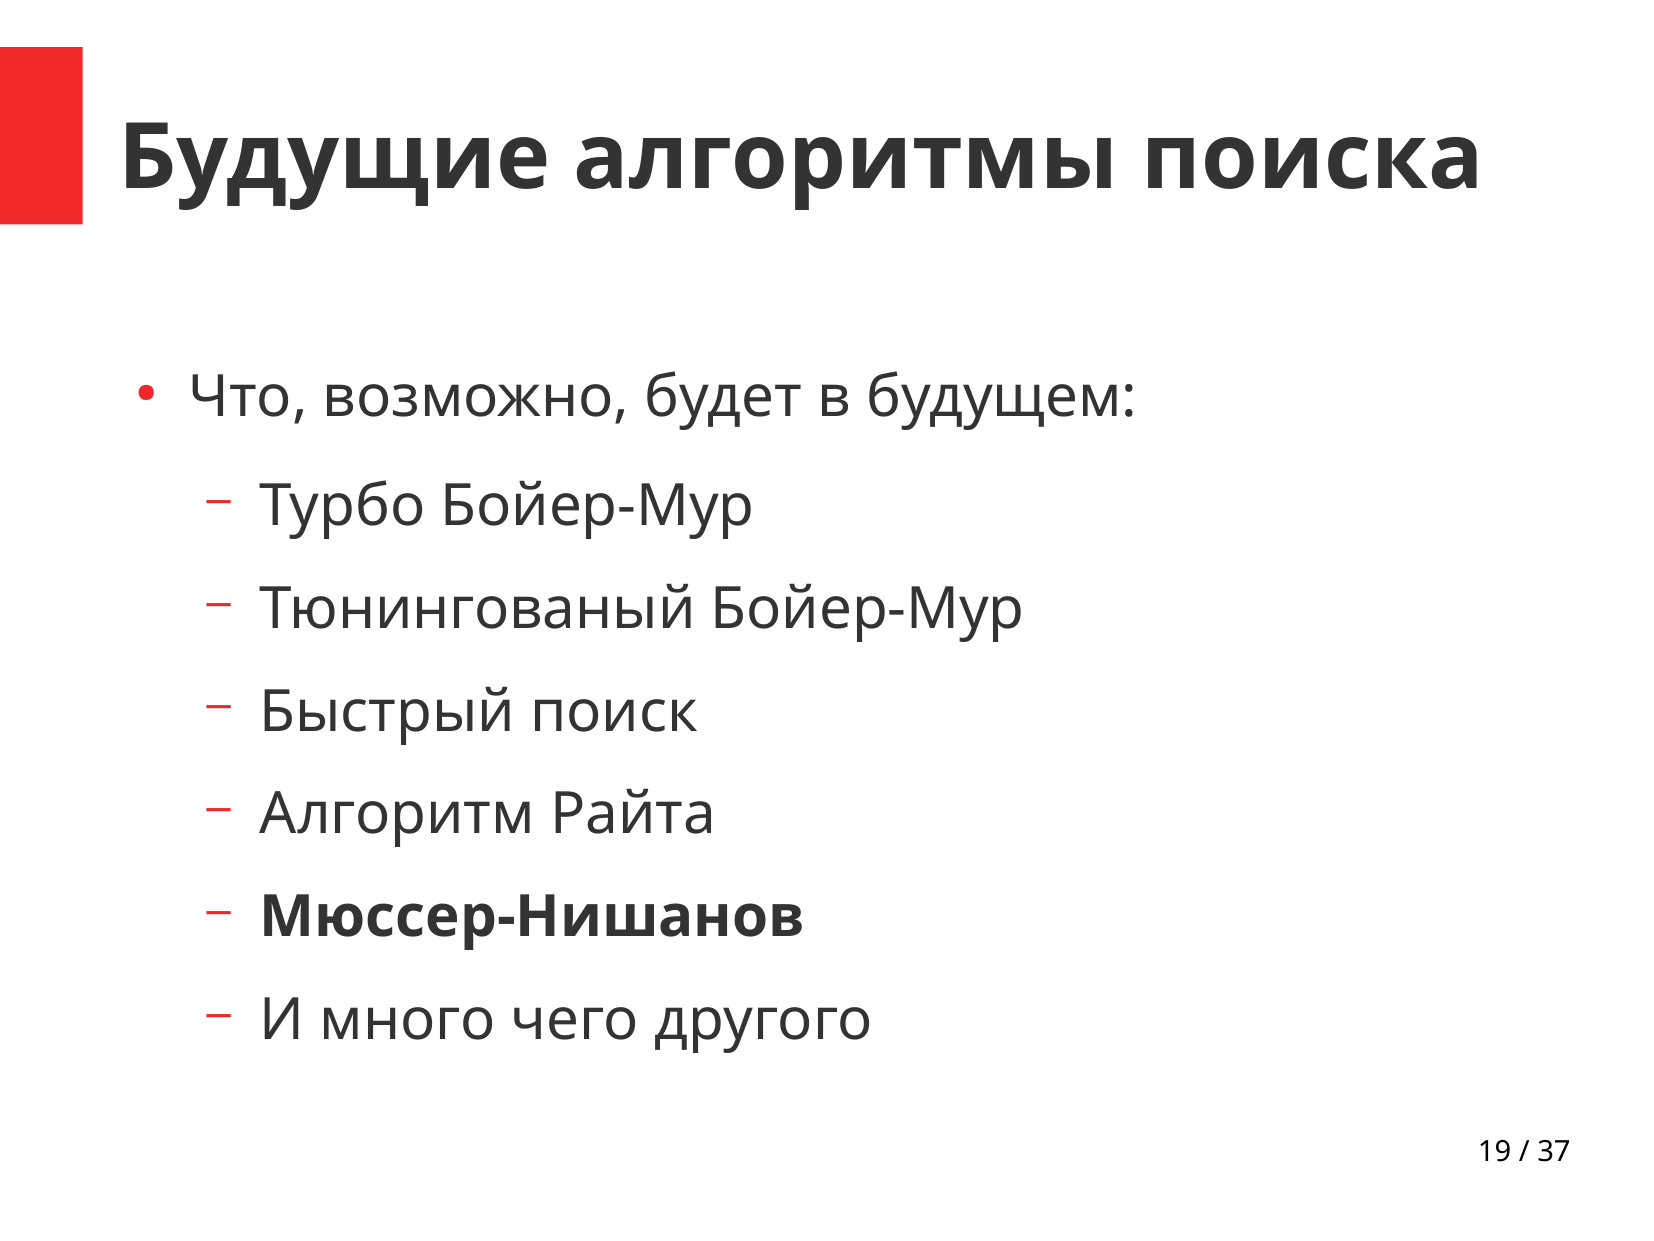

# Будущие алгоритмы поиска
Что, возможно, будет в будущем:
Турбо Бойер-Мур
Тюнингованый Бойер-Мур
Быстрый поиск
Алгоритм Райта
Мюссер-Нишанов
И много чего другого
19